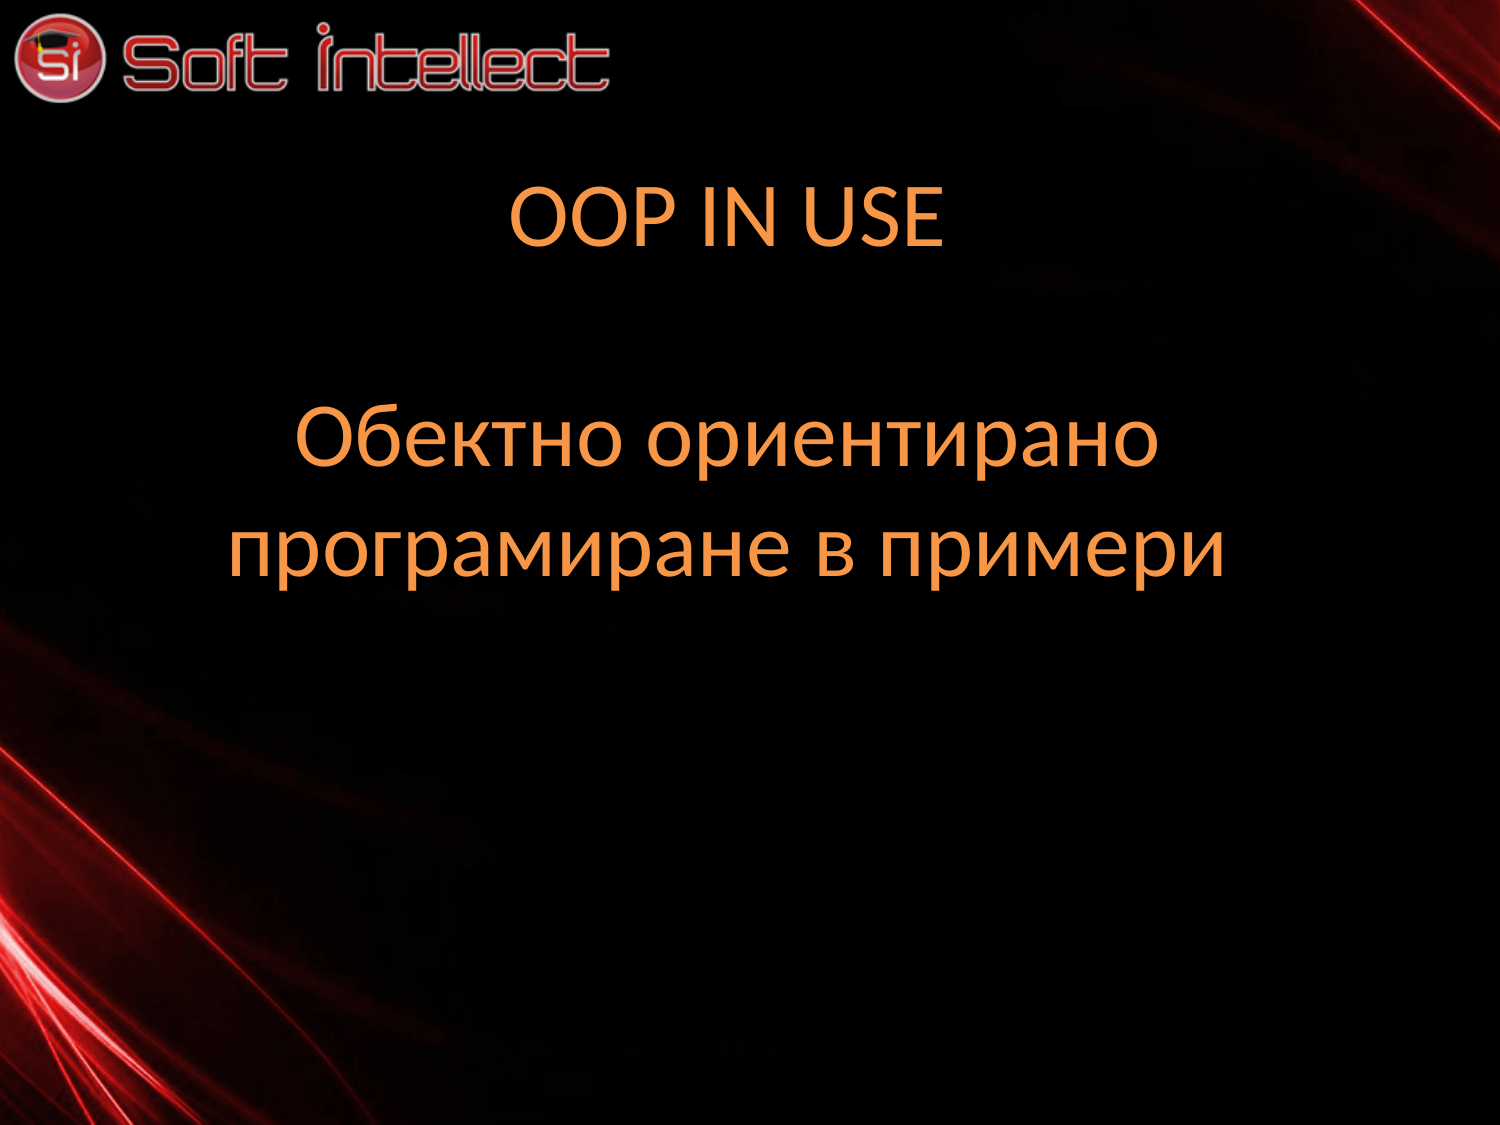

OOP IN USE
Обектно ориентирано програмиране в примери